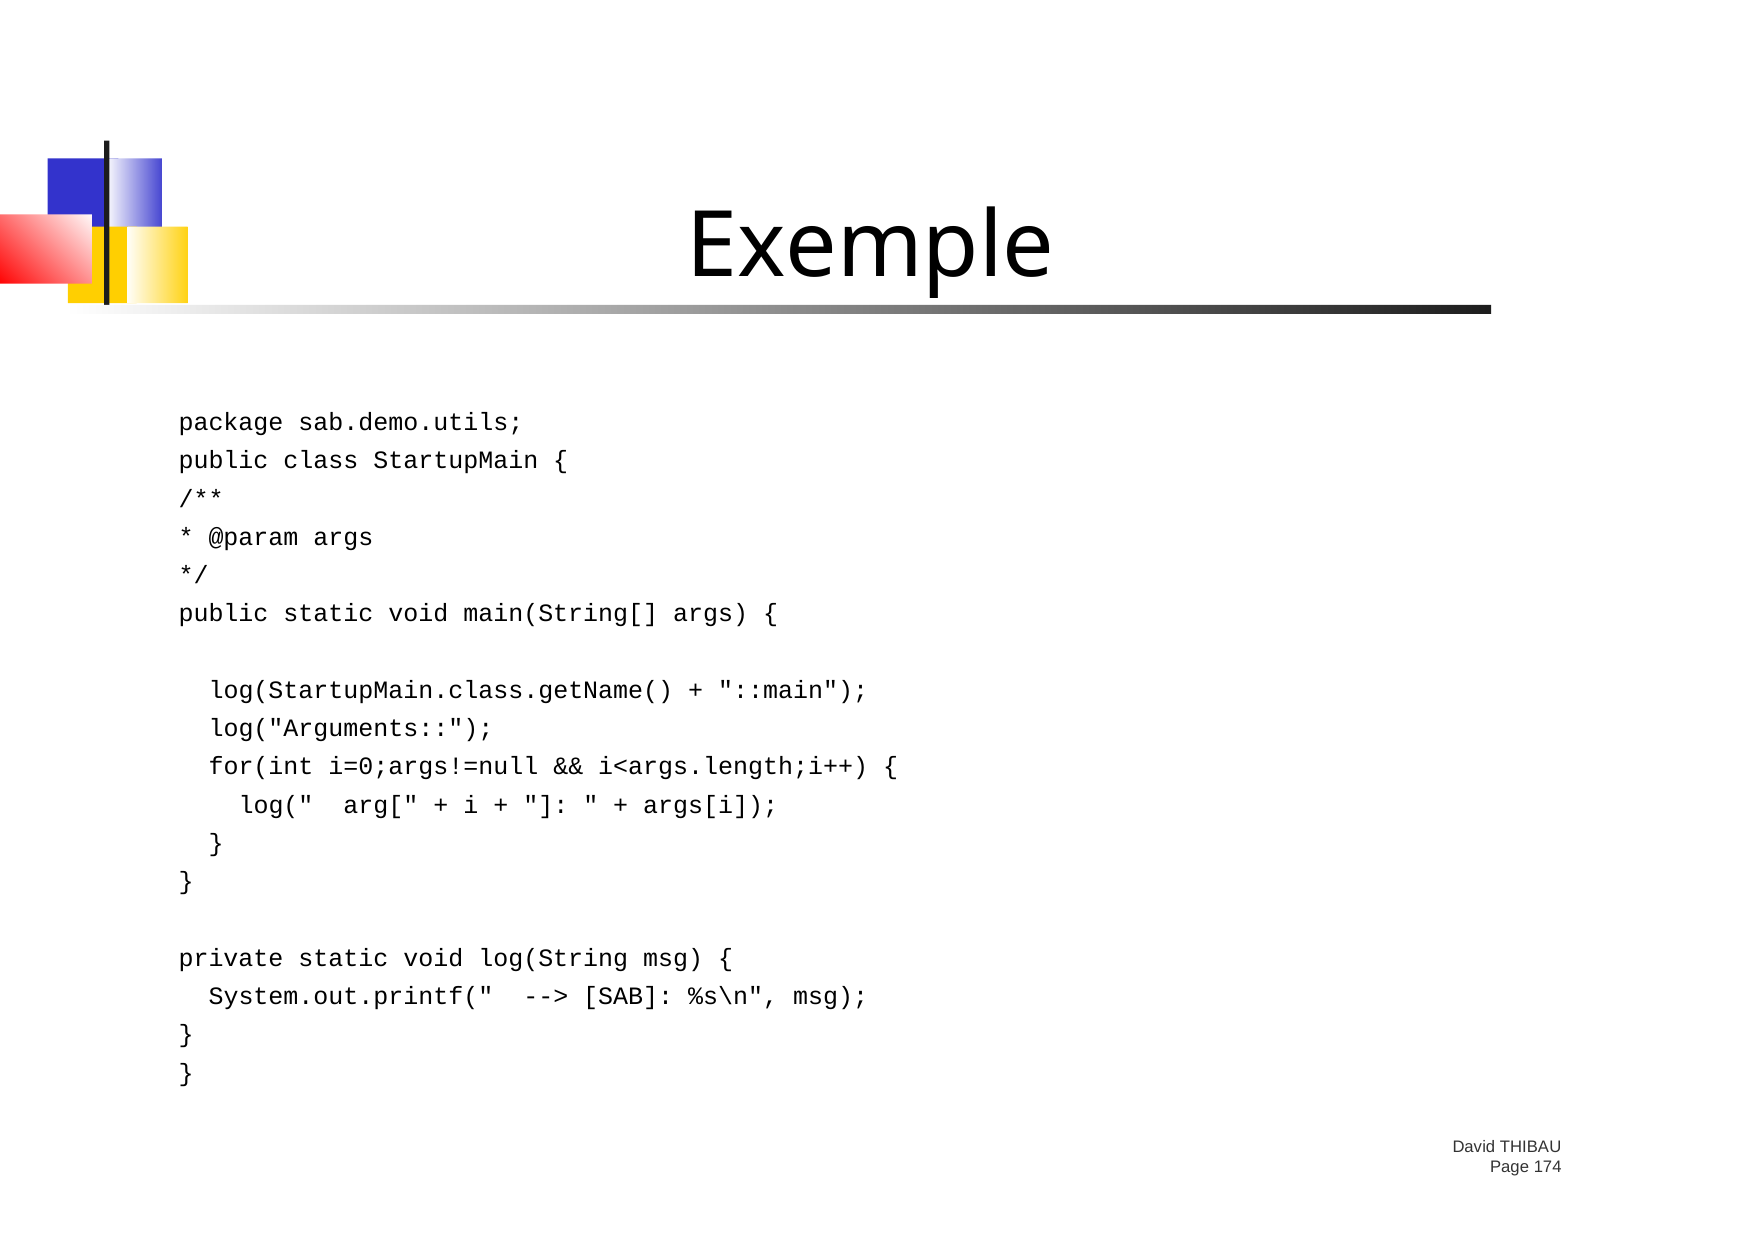

# Exemple
package sab.demo.utils;
public class StartupMain {
/**
* @param args
*/
public static void main(String[] args) {
 log(StartupMain.class.getName() + "::main");
 log("Arguments::");
 for(int i=0;args!=null && i<args.length;i++) {
 log(" arg[" + i + "]: " + args[i]);
 }
}
private static void log(String msg) {
 System.out.printf(" --> [SAB]: %s\n", msg);
}
}